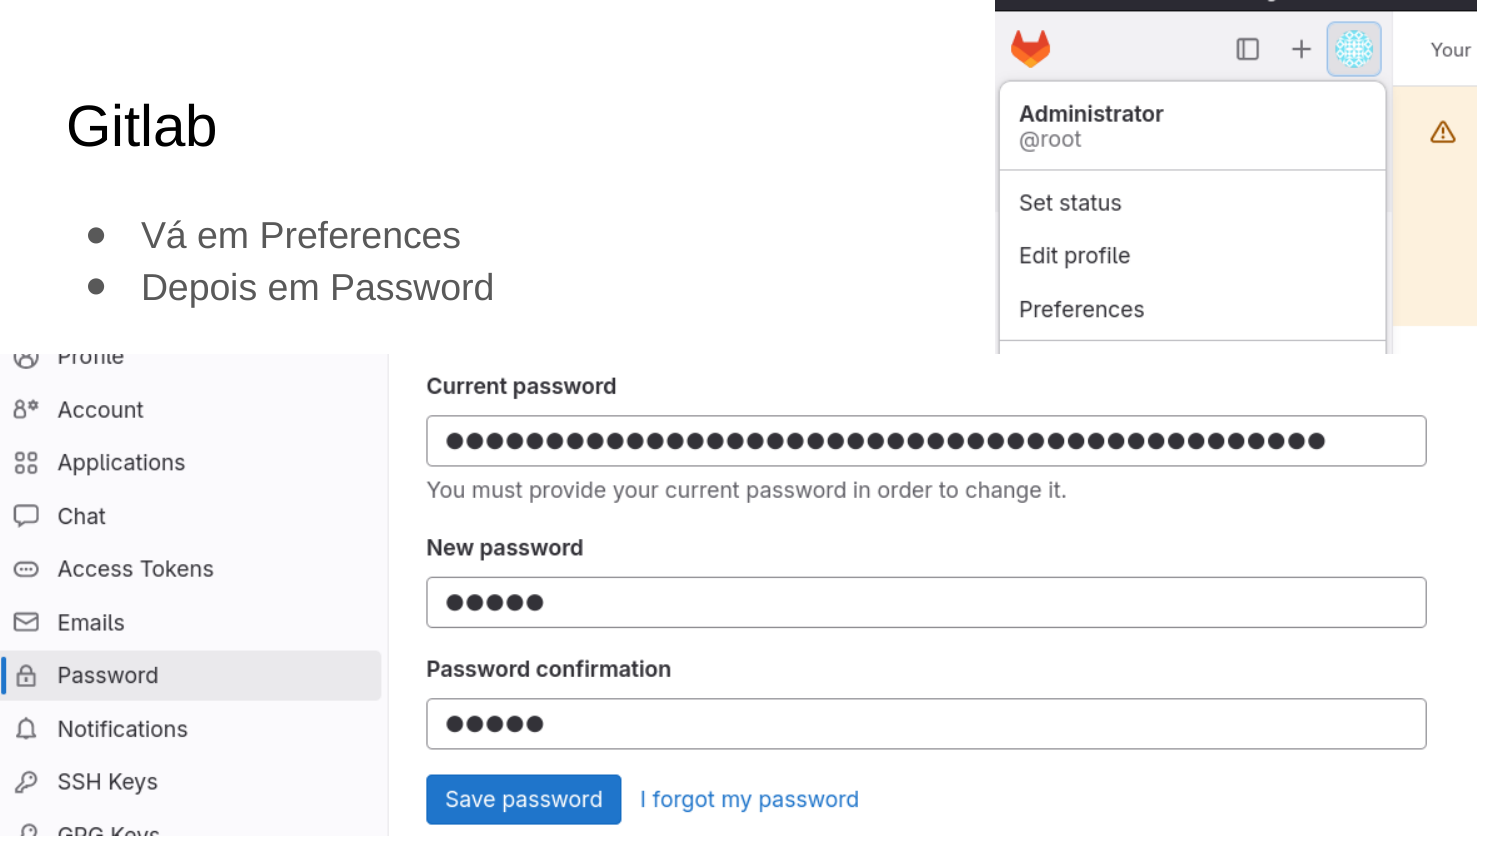

# Gitlab
Vá em Preferences
Depois em Password